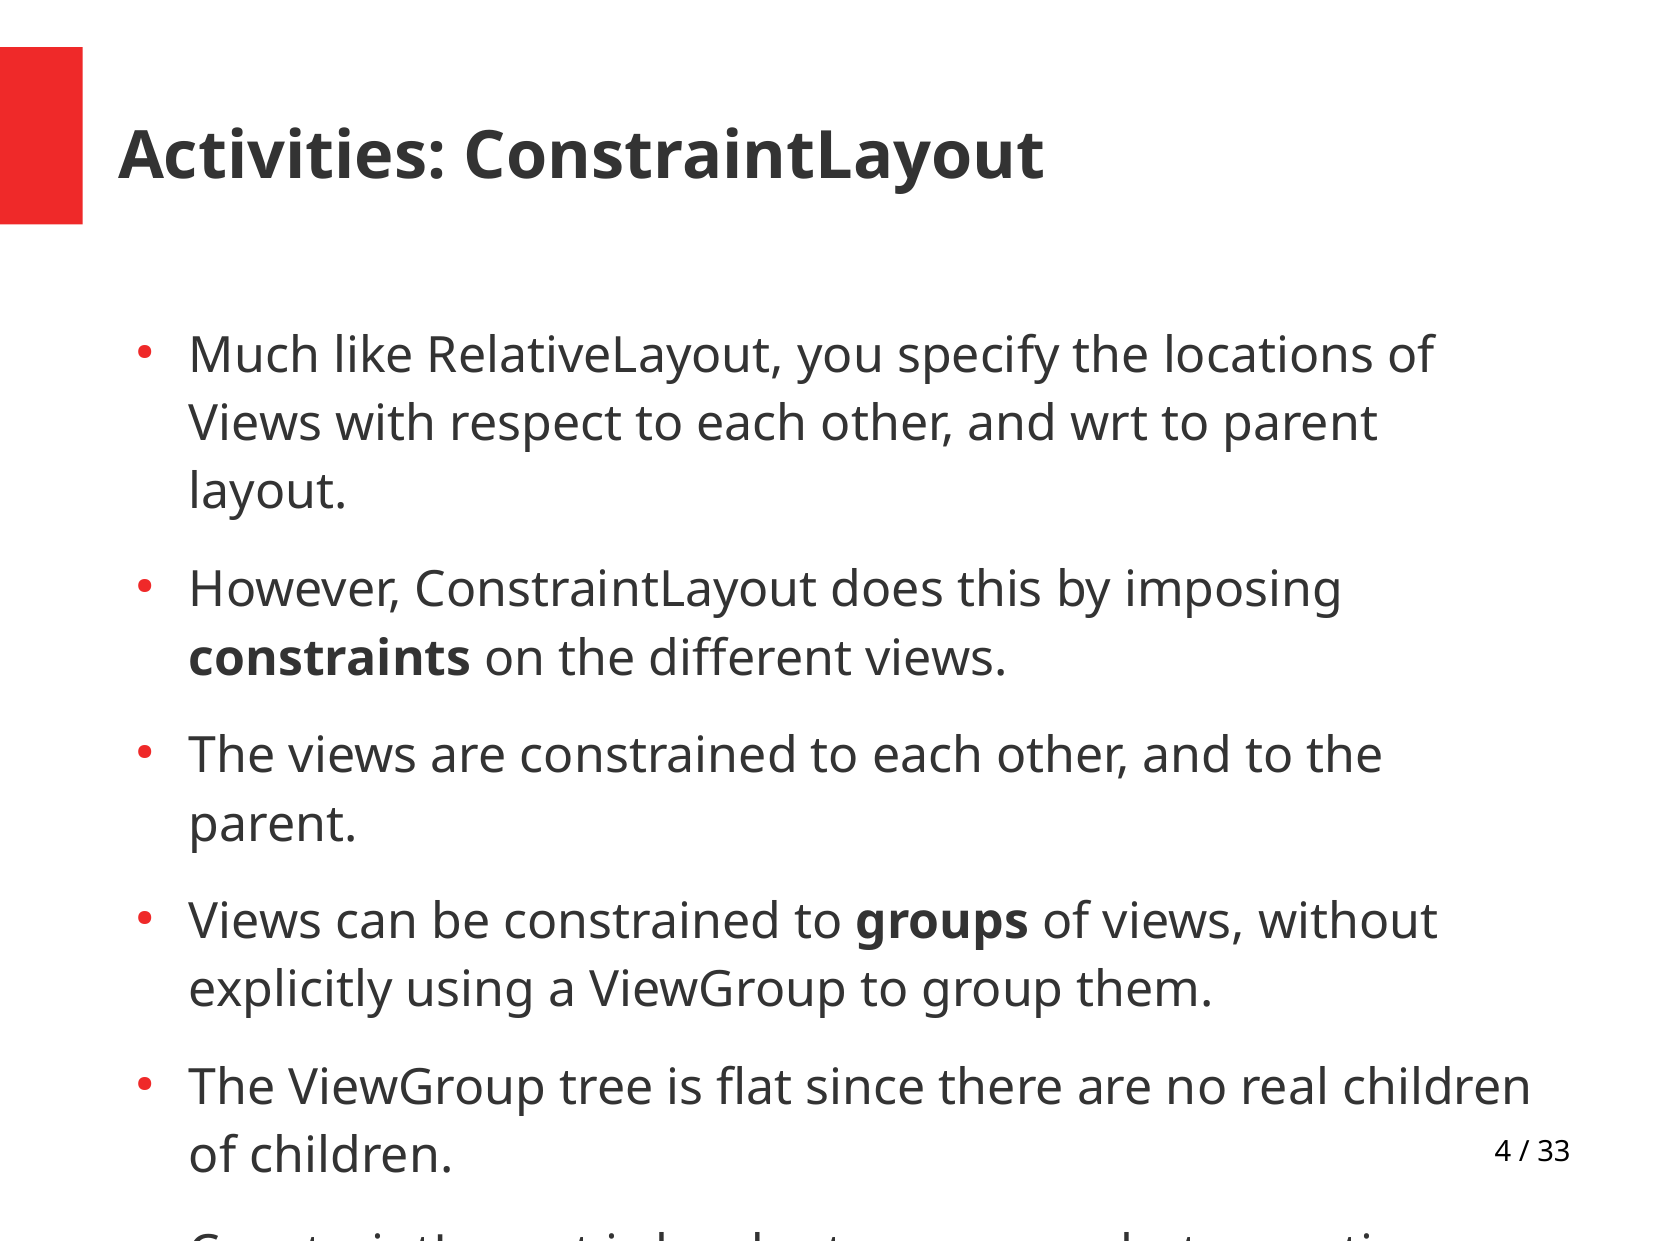

# Activities: ConstraintLayout
Much like RelativeLayout, you specify the locations of Views with respect to each other, and wrt to parent layout.
However, ConstraintLayout does this by imposing constraints on the different views.
The views are constrained to each other, and to the parent.
Views can be constrained to groups of views, without explicitly using a ViewGroup to group them.
The ViewGroup tree is flat since there are no real children of children.
ConstraintLayout is harder to program, but sometimes very useful.
4